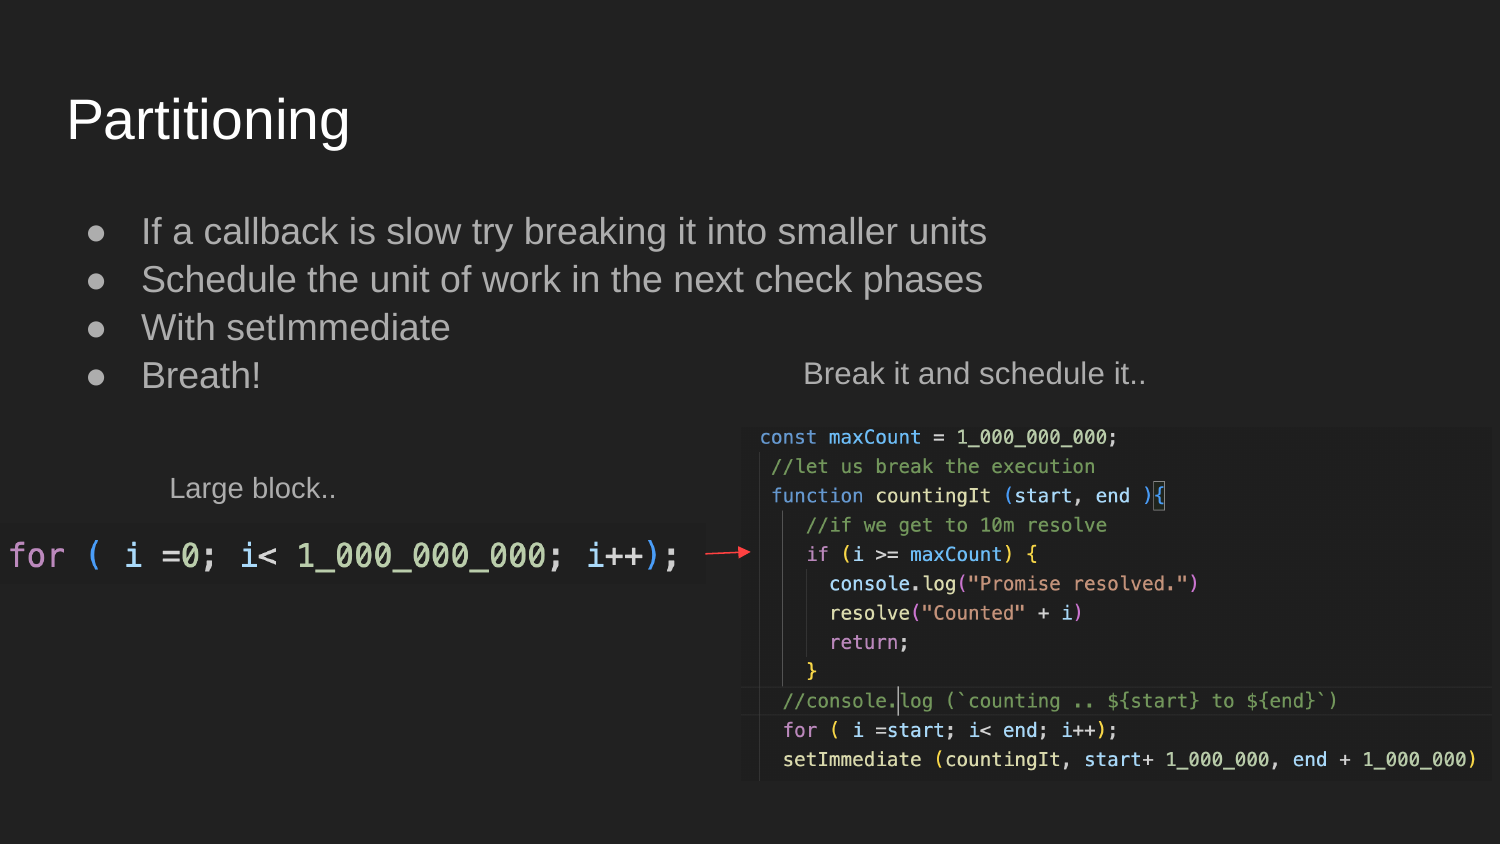

# Partitioning
If a callback is slow try breaking it into smaller units
Schedule the unit of work in the next check phases
With setImmediate
Breath!
Break it and schedule it..
Large block..